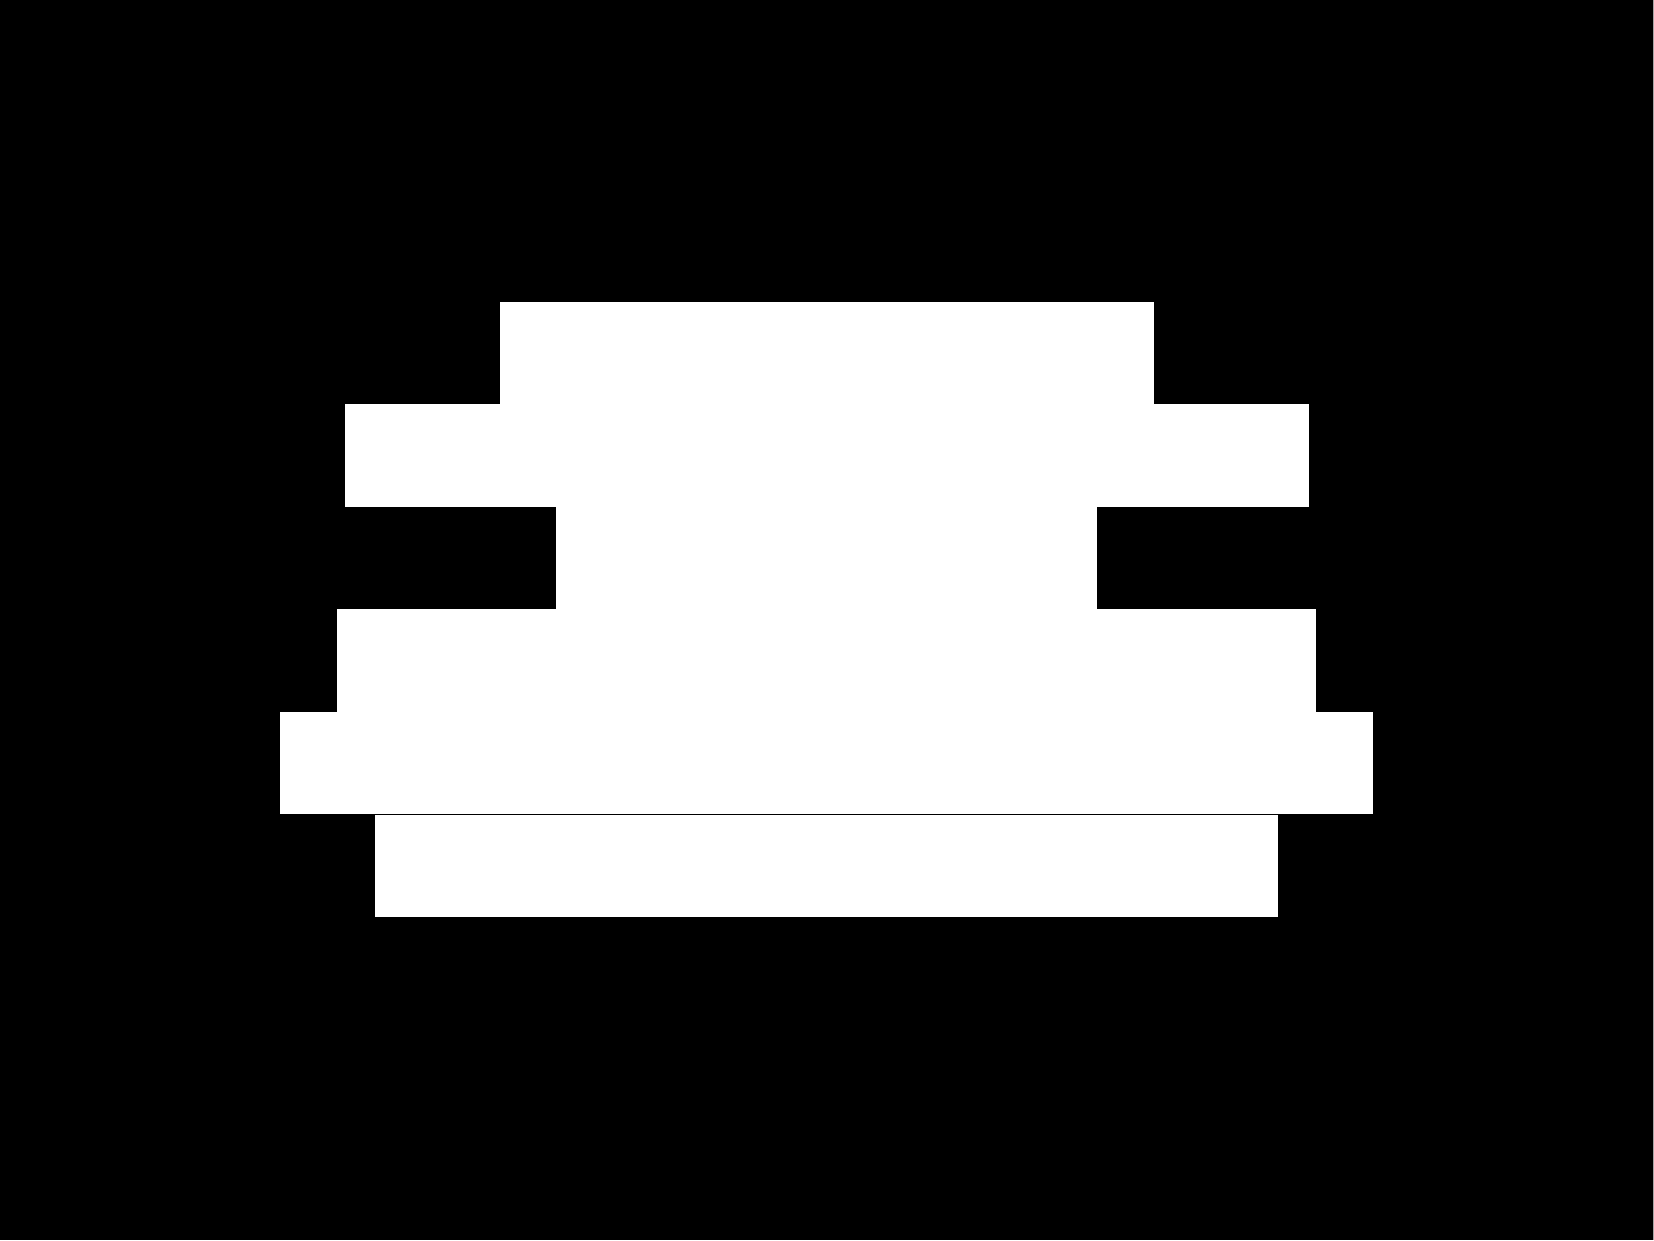

# E já não vivo eu
Mas agora Jesus Cristo
 vive em mim
O meu passado apagou
Tudo perdoou pelo sangue
Pelo sangue de Jesus